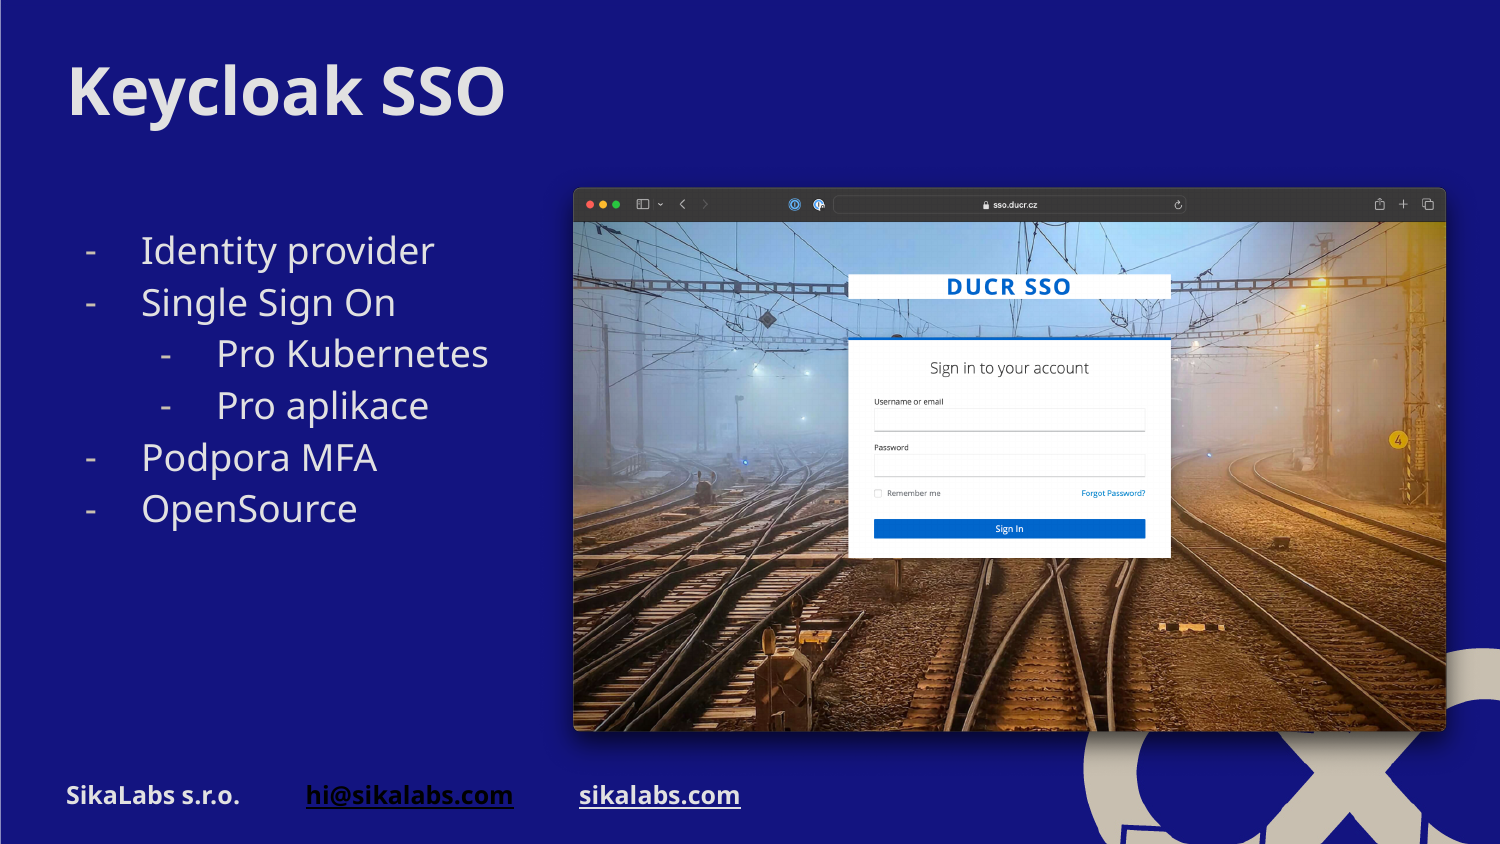

# Keycloak SSO
Identity provider
Single Sign On
Pro Kubernetes
Pro aplikace
Podpora MFA
OpenSource